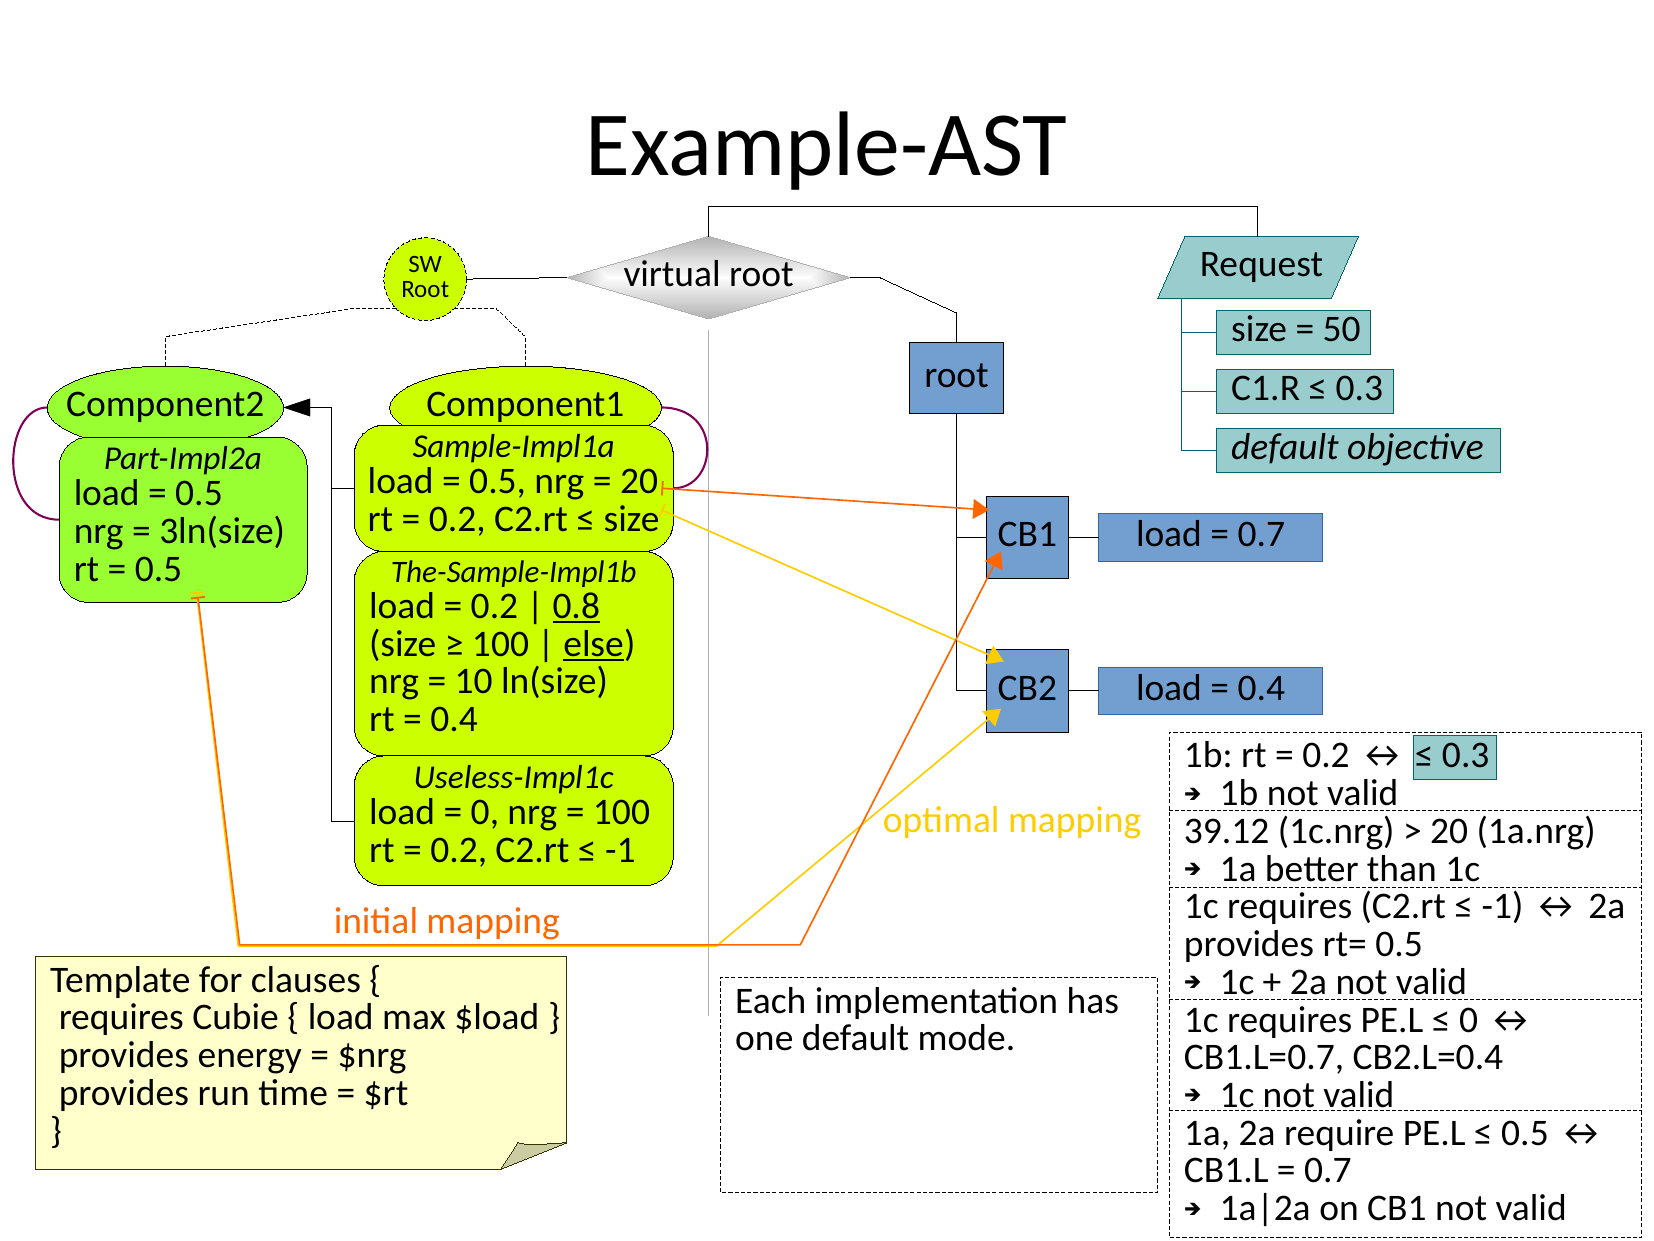

# Example-AST
virtual root
Request
SW
Root
size = 50
root
Component2
Component1
C1.R ≤ 0.3
Sample-Impl1a
load = 0.5, nrg = 20
rt = 0.2, C2.rt ≤ size
default objective
Part-Impl2a
load = 0.5
nrg = 3ln(size)
rt = 0.5
CB1
load = 0.7
The-Sample-Impl1b
load = 0.2 | 0.8
(size ≥ 100 | else)
nrg = 10 ln(size)
rt = 0.4
CB2
load = 0.4
1b: rt = 0.2 ↔ ≤ 0.3
1b not valid
39.12 (1c.nrg) > 20 (1a.nrg)
1a better than 1c
1c requires (C2.rt ≤ -1) ↔ 2a provides rt= 0.5
1c + 2a not valid
1c requires PE.L ≤ 0 ↔ CB1.L=0.7, CB2.L=0.4
1c not valid
1a, 2a require PE.L ≤ 0.5 ↔ CB1.L = 0.7
1a|2a on CB1 not valid
Useless-Impl1c
load = 0, nrg = 100
rt = 0.2, C2.rt ≤ -1
optimal mapping
initial mapping
Template for clauses {
 requires Cubie { load max $load }
 provides energy = $nrg
 provides run time = $rt
}
Each implementation has one default mode.